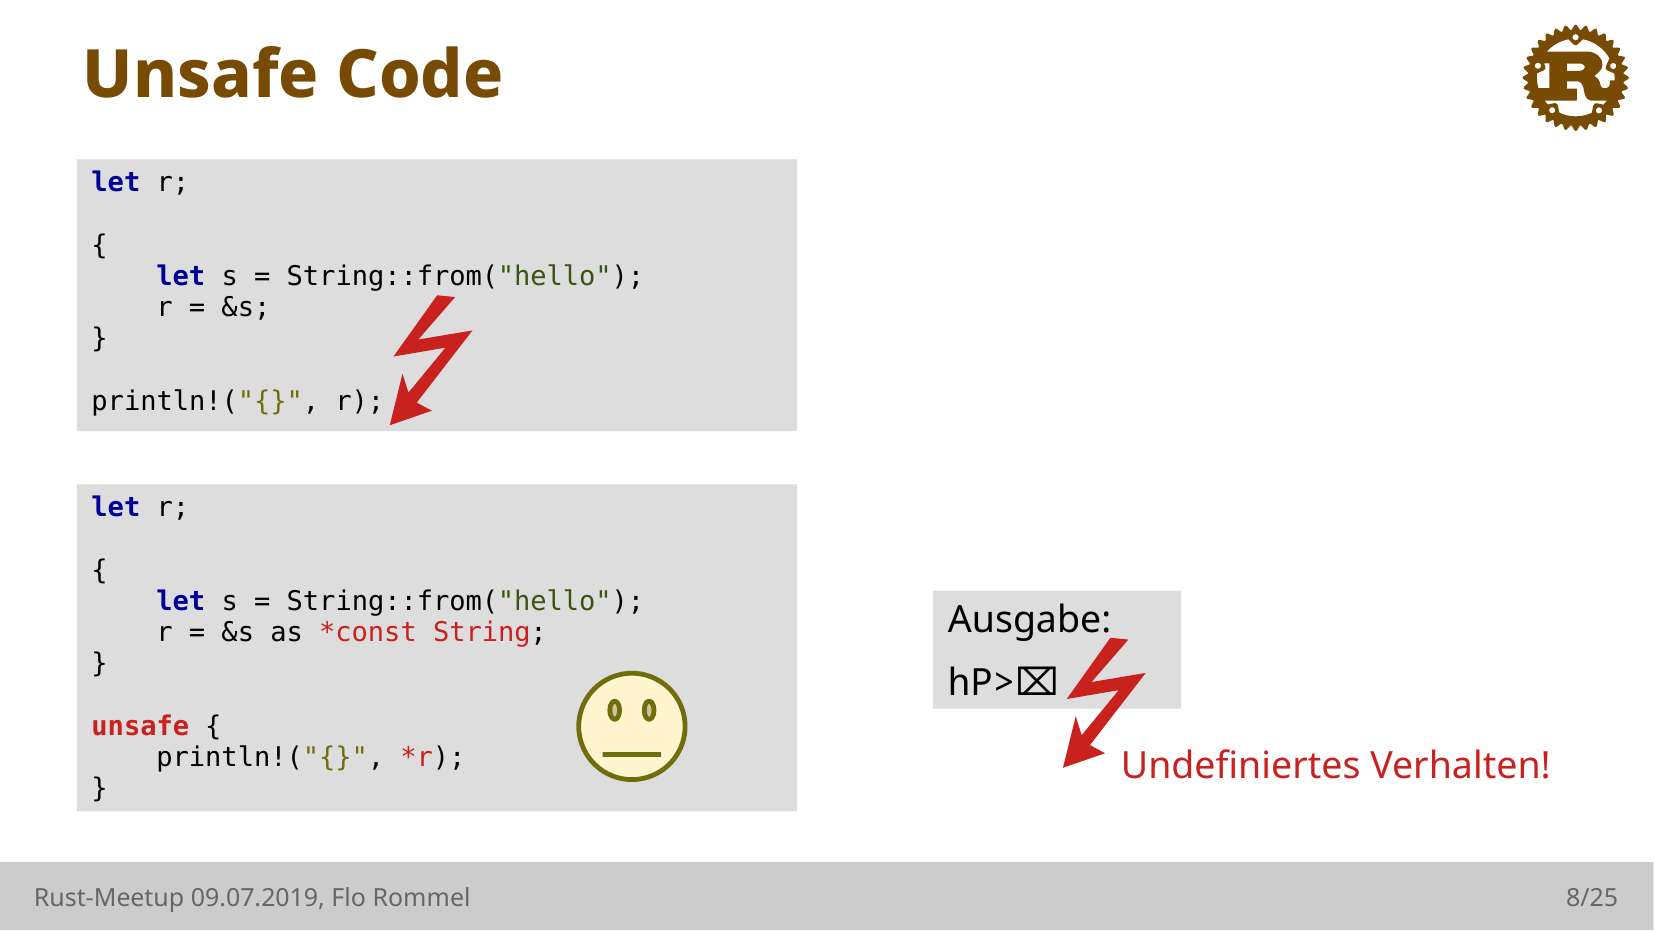

# Unsafe Code
let r;
{
 let s = String::from("hello");
 r = &s;
}
println!("{}", r);
let r;
{
 let s = String::from("hello");
 r = &s as *const String;
}
unsafe {
 println!("{}", *r);
}
Ausgabe:
hP>⌧
Undefiniertes Verhalten!
Rust-Meetup 09.07.2019, Flo Rommel
8